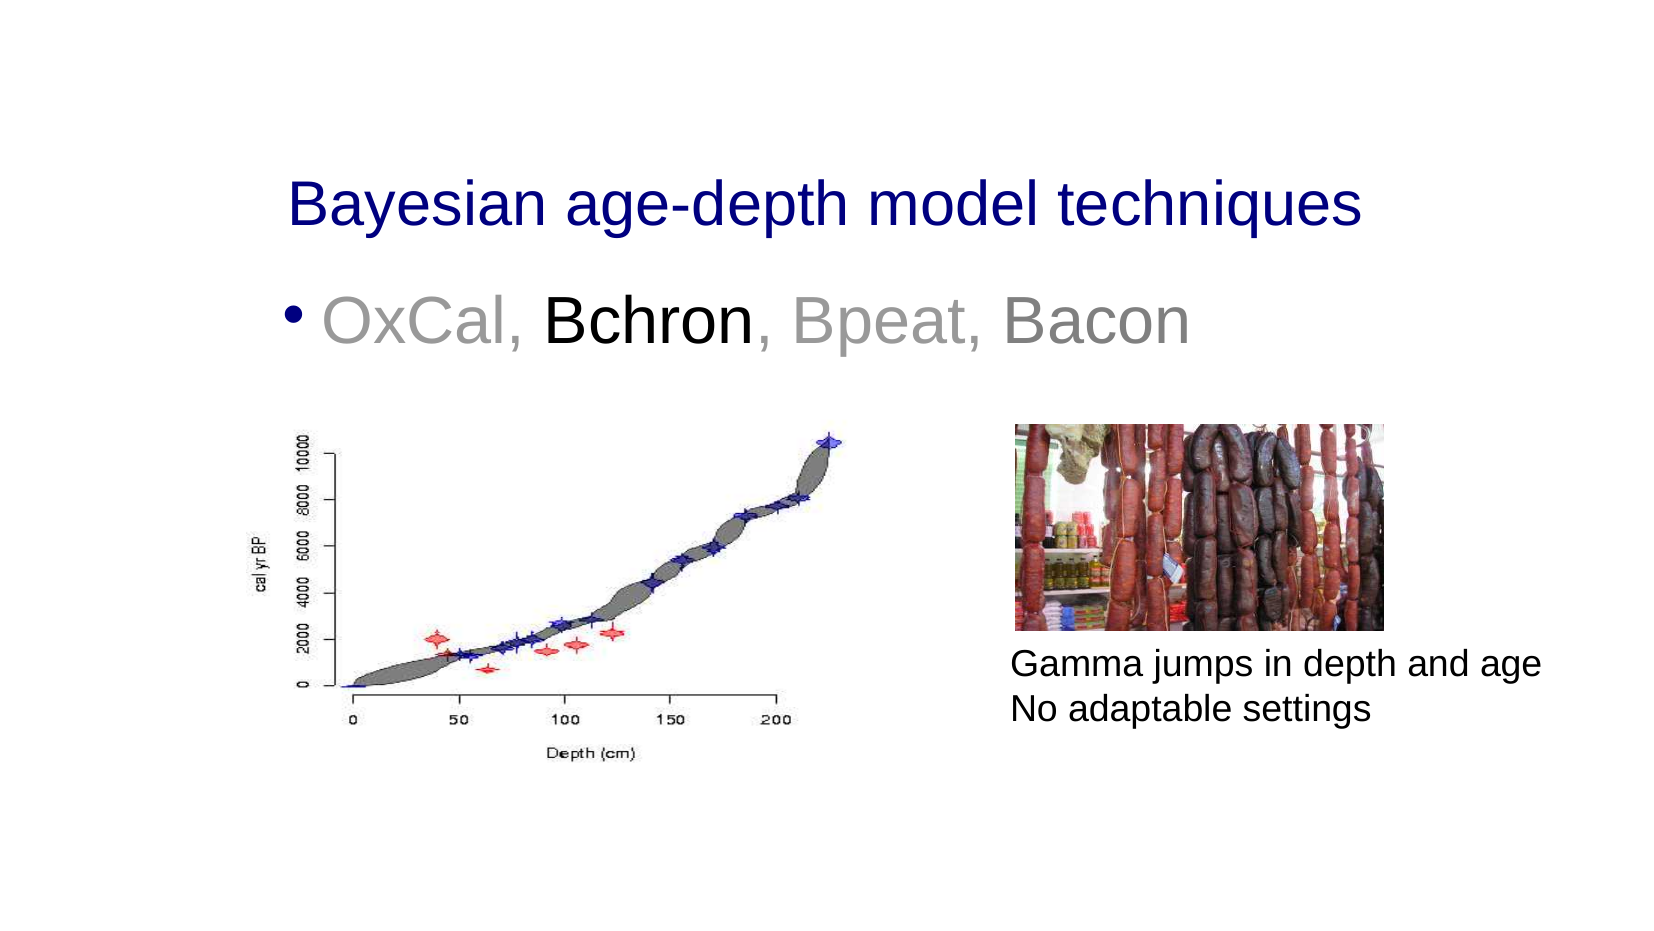

Bayesian age-depth model techniques
OxCal, Bchron, Bpeat, Bacon
Gamma jumps in depth and age
No adaptable settings